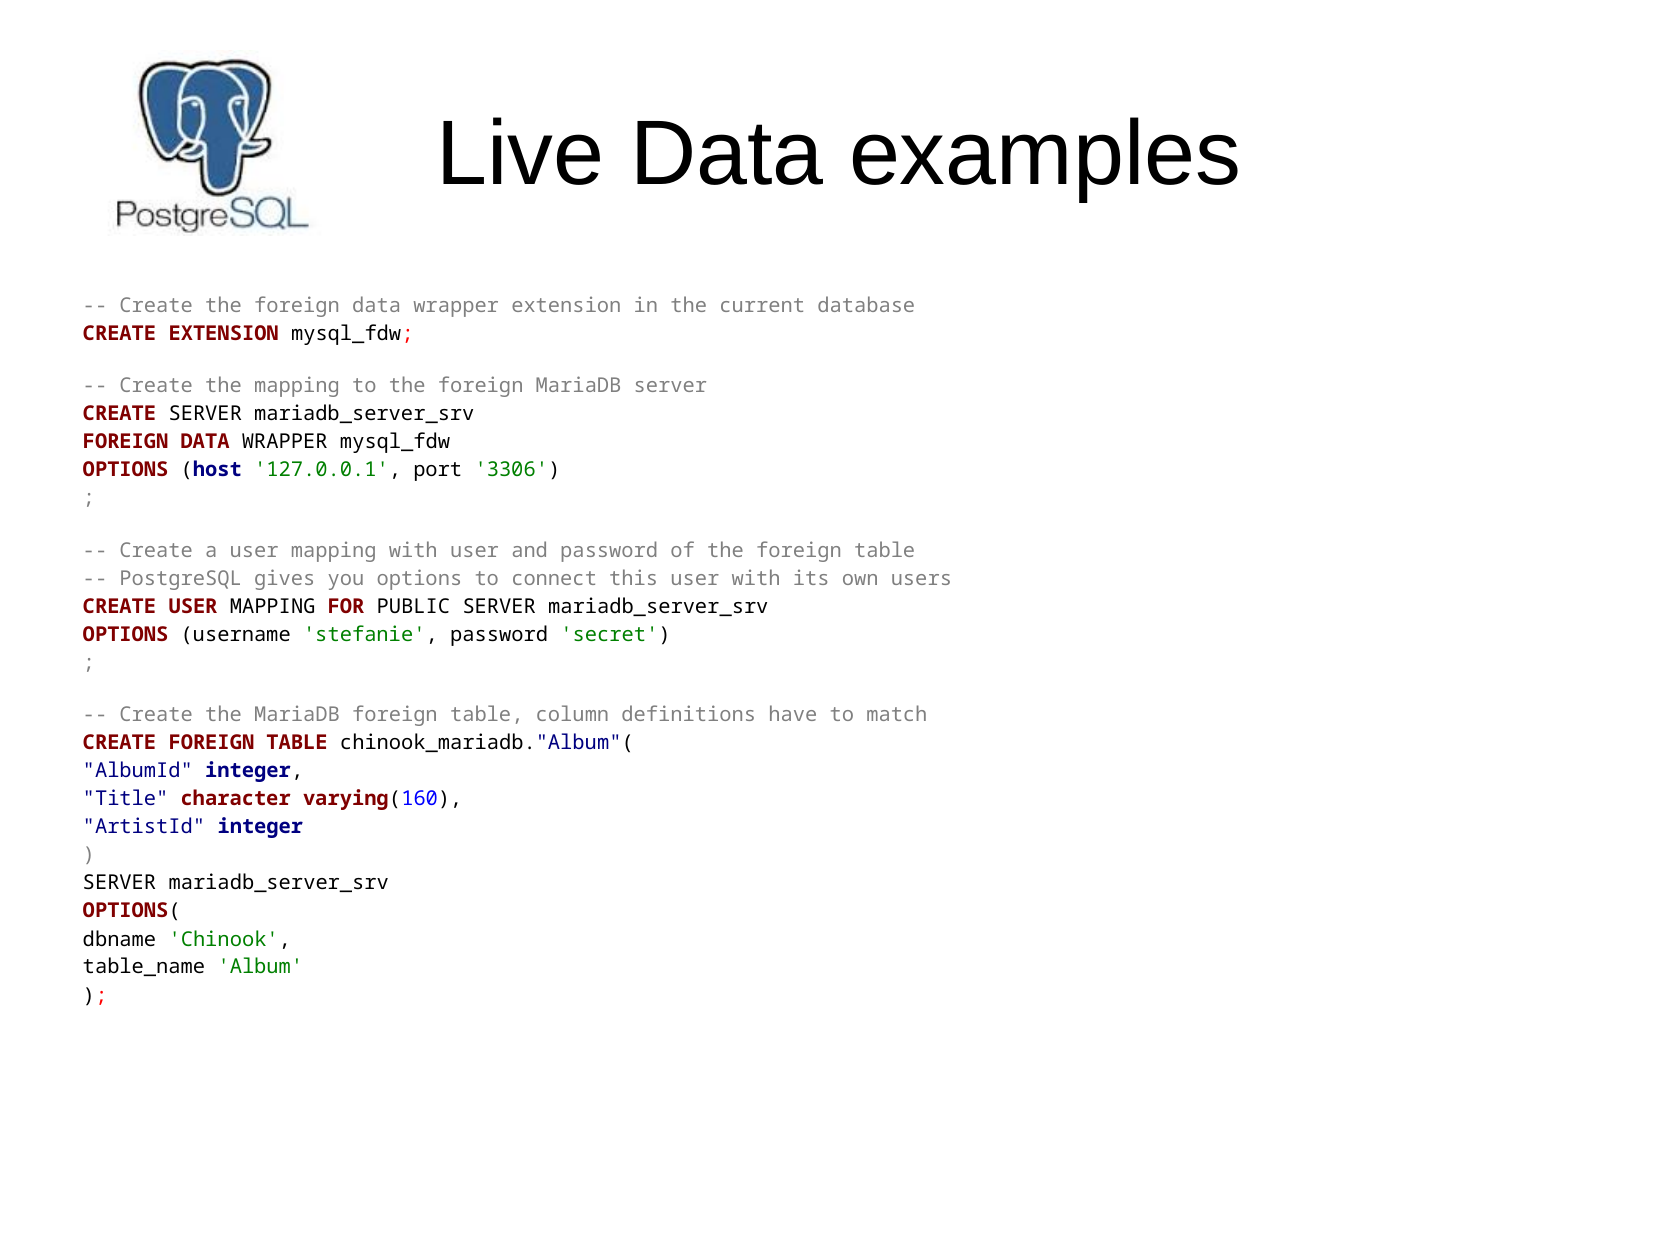

# Live Data examples
-- Create the foreign data wrapper extension in the current database
CREATE EXTENSION mysql_fdw;
-- Create the mapping to the foreign MariaDB server
CREATE SERVER mariadb_server_srv
FOREIGN DATA WRAPPER mysql_fdw
OPTIONS (host '127.0.0.1', port '3306')
;
-- Create a user mapping with user and password of the foreign table
-- PostgreSQL gives you options to connect this user with its own users
CREATE USER MAPPING FOR PUBLIC SERVER mariadb_server_srv
OPTIONS (username 'stefanie', password 'secret')
;
-- Create the MariaDB foreign table, column definitions have to match
CREATE FOREIGN TABLE chinook_mariadb."Album"(
"AlbumId" integer,
"Title" character varying(160),
"ArtistId" integer
)
SERVER mariadb_server_srv
OPTIONS(
dbname 'Chinook',
table_name 'Album'
);